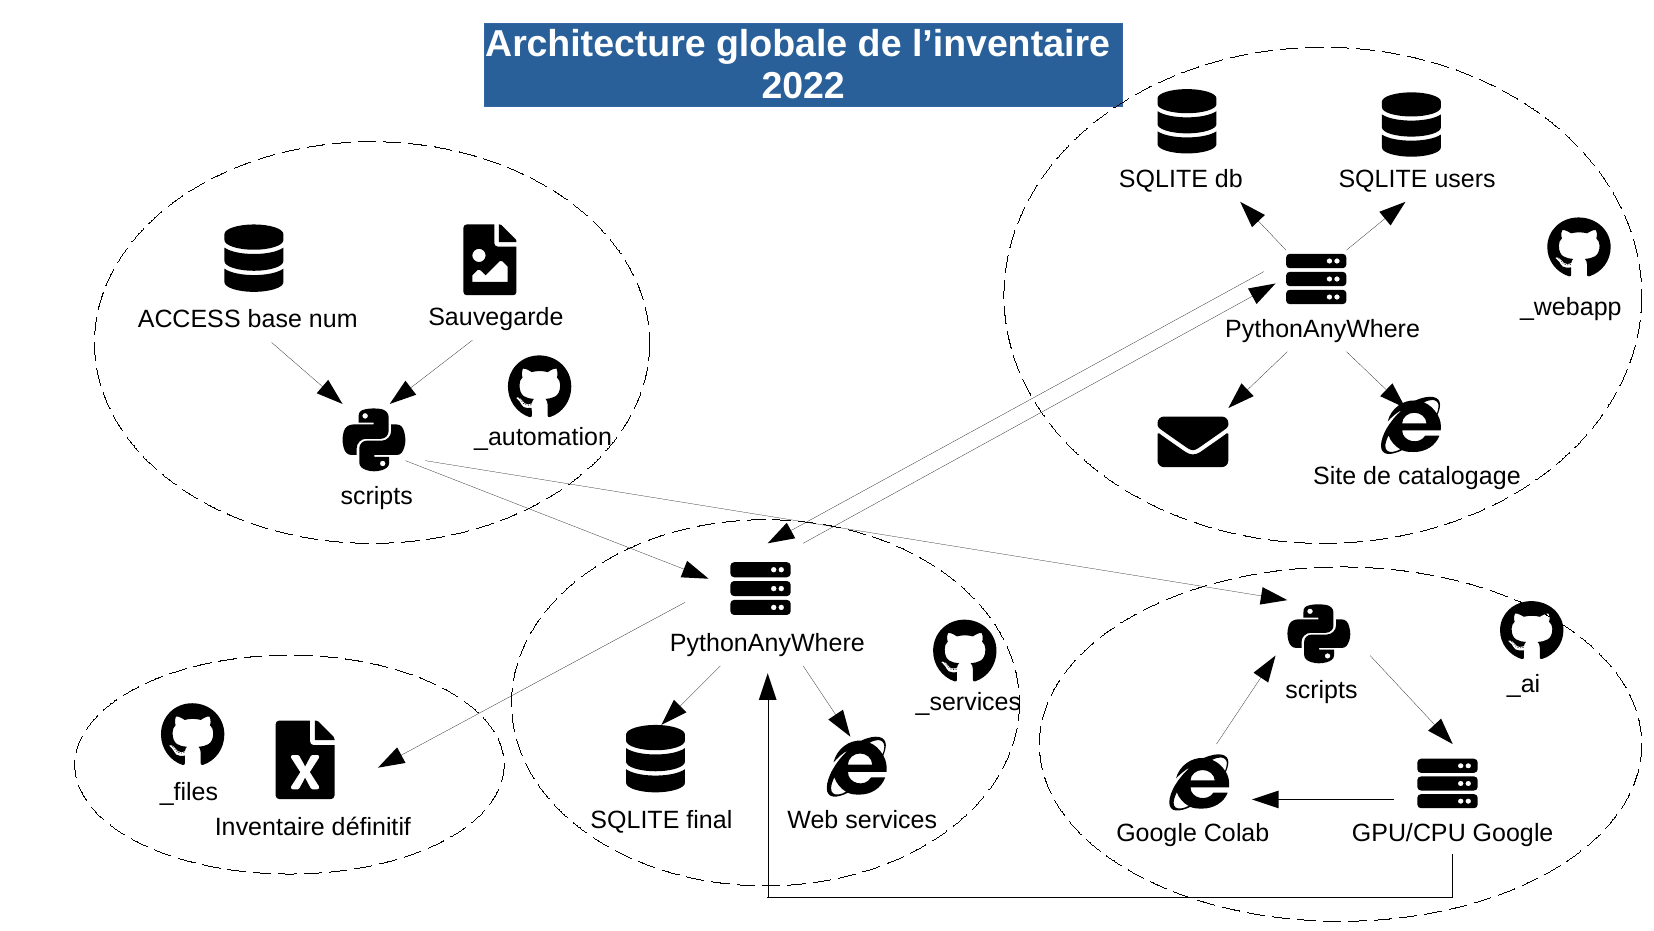

Architecture globale de l’inventaire
2022
SQLITE db
SQLITE users
_webapp
PythonAnyWhere
Site de catalogage
ACCESS base num
Sauvegarde
_automation
 scripts
PythonAnyWhere
_services
SQLITE final
Web services
 scripts
_ai
Google Colab
GPU/CPU Google
 Inventaire définitif
_files